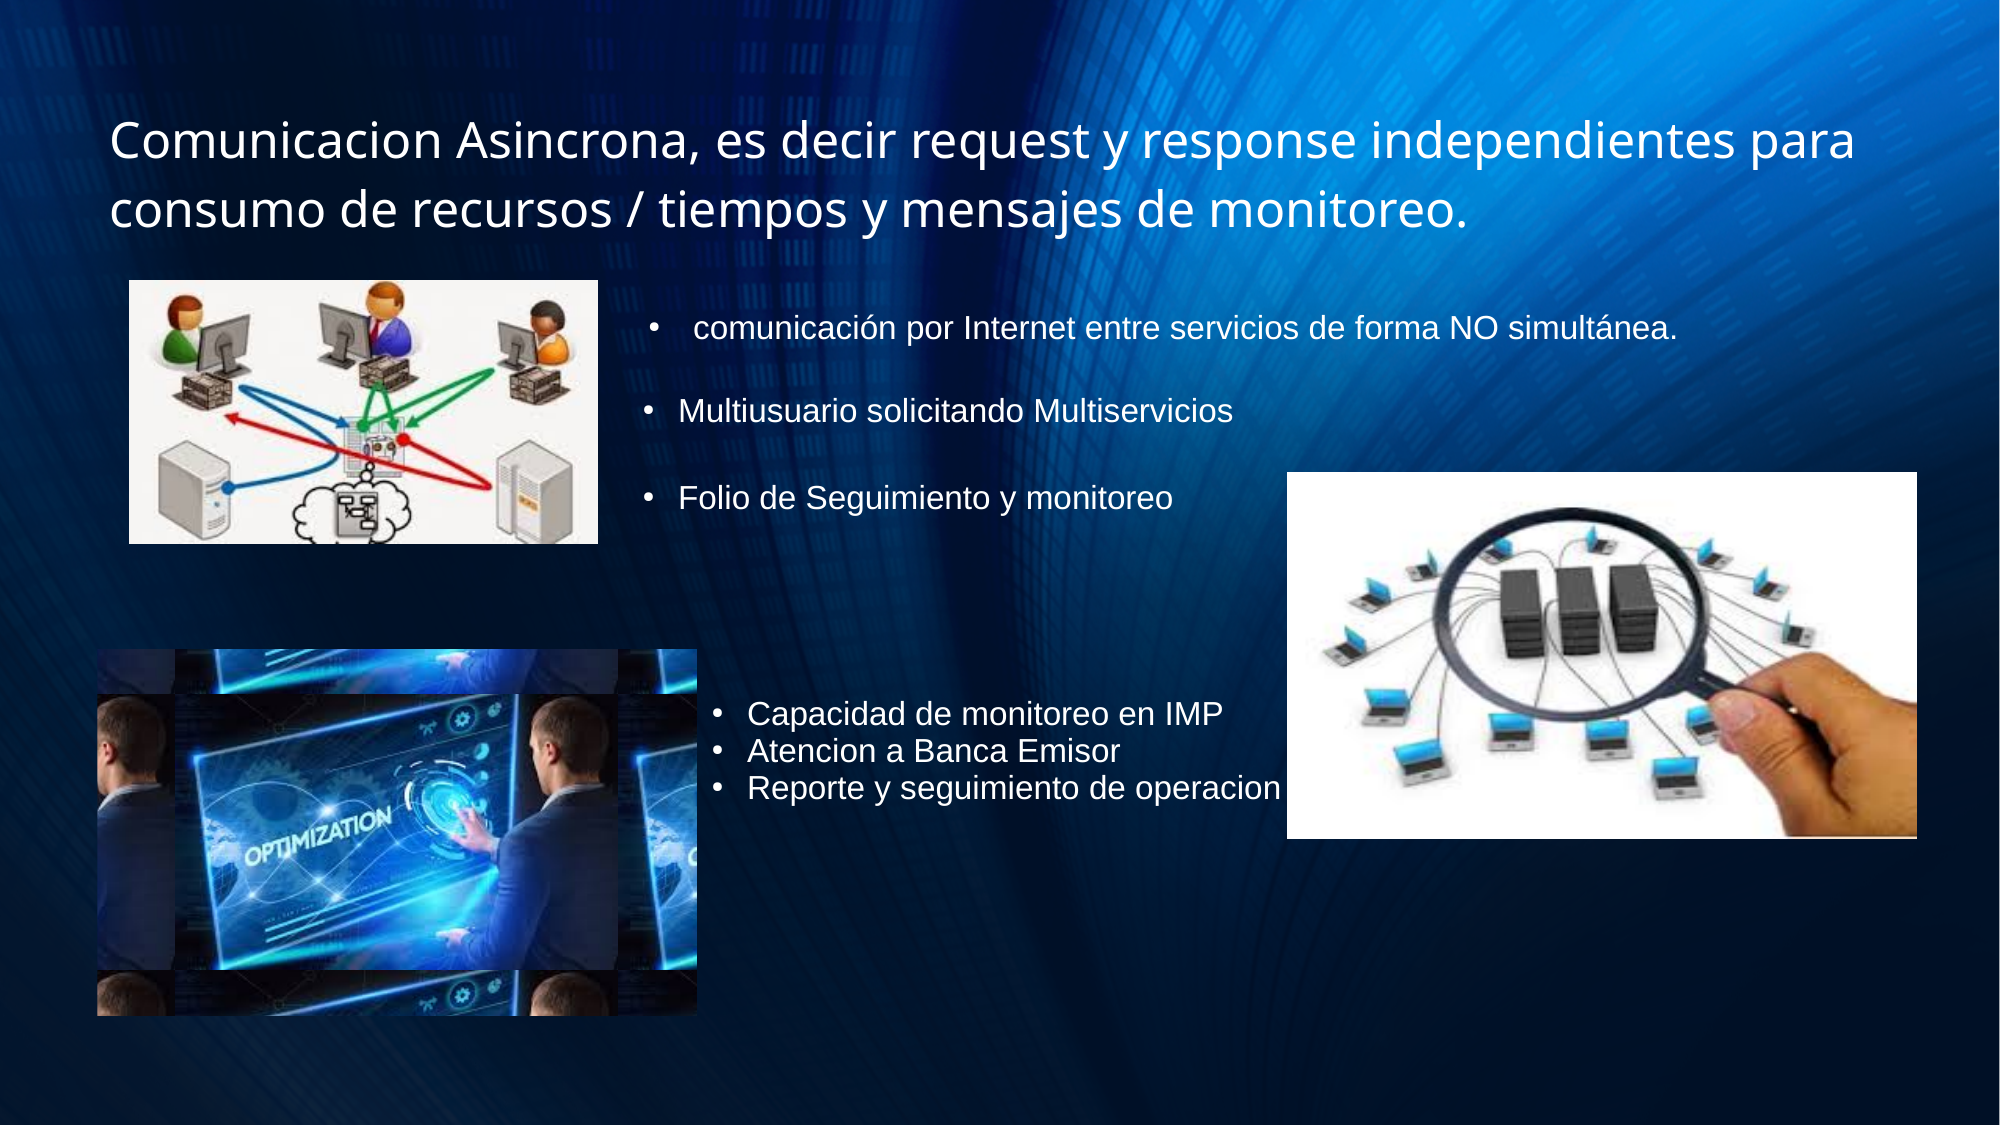

Comunicacion Asincrona, es decir request y response independientes para consumo de recursos / tiempos y mensajes de monitoreo.
 comunicación por Internet entre servicios de forma NO simultánea.
Multiusuario solicitando Multiservicios
Folio de Seguimiento y monitoreo
Capacidad de monitoreo en IMP
Atencion a Banca Emisor
Reporte y seguimiento de operacion